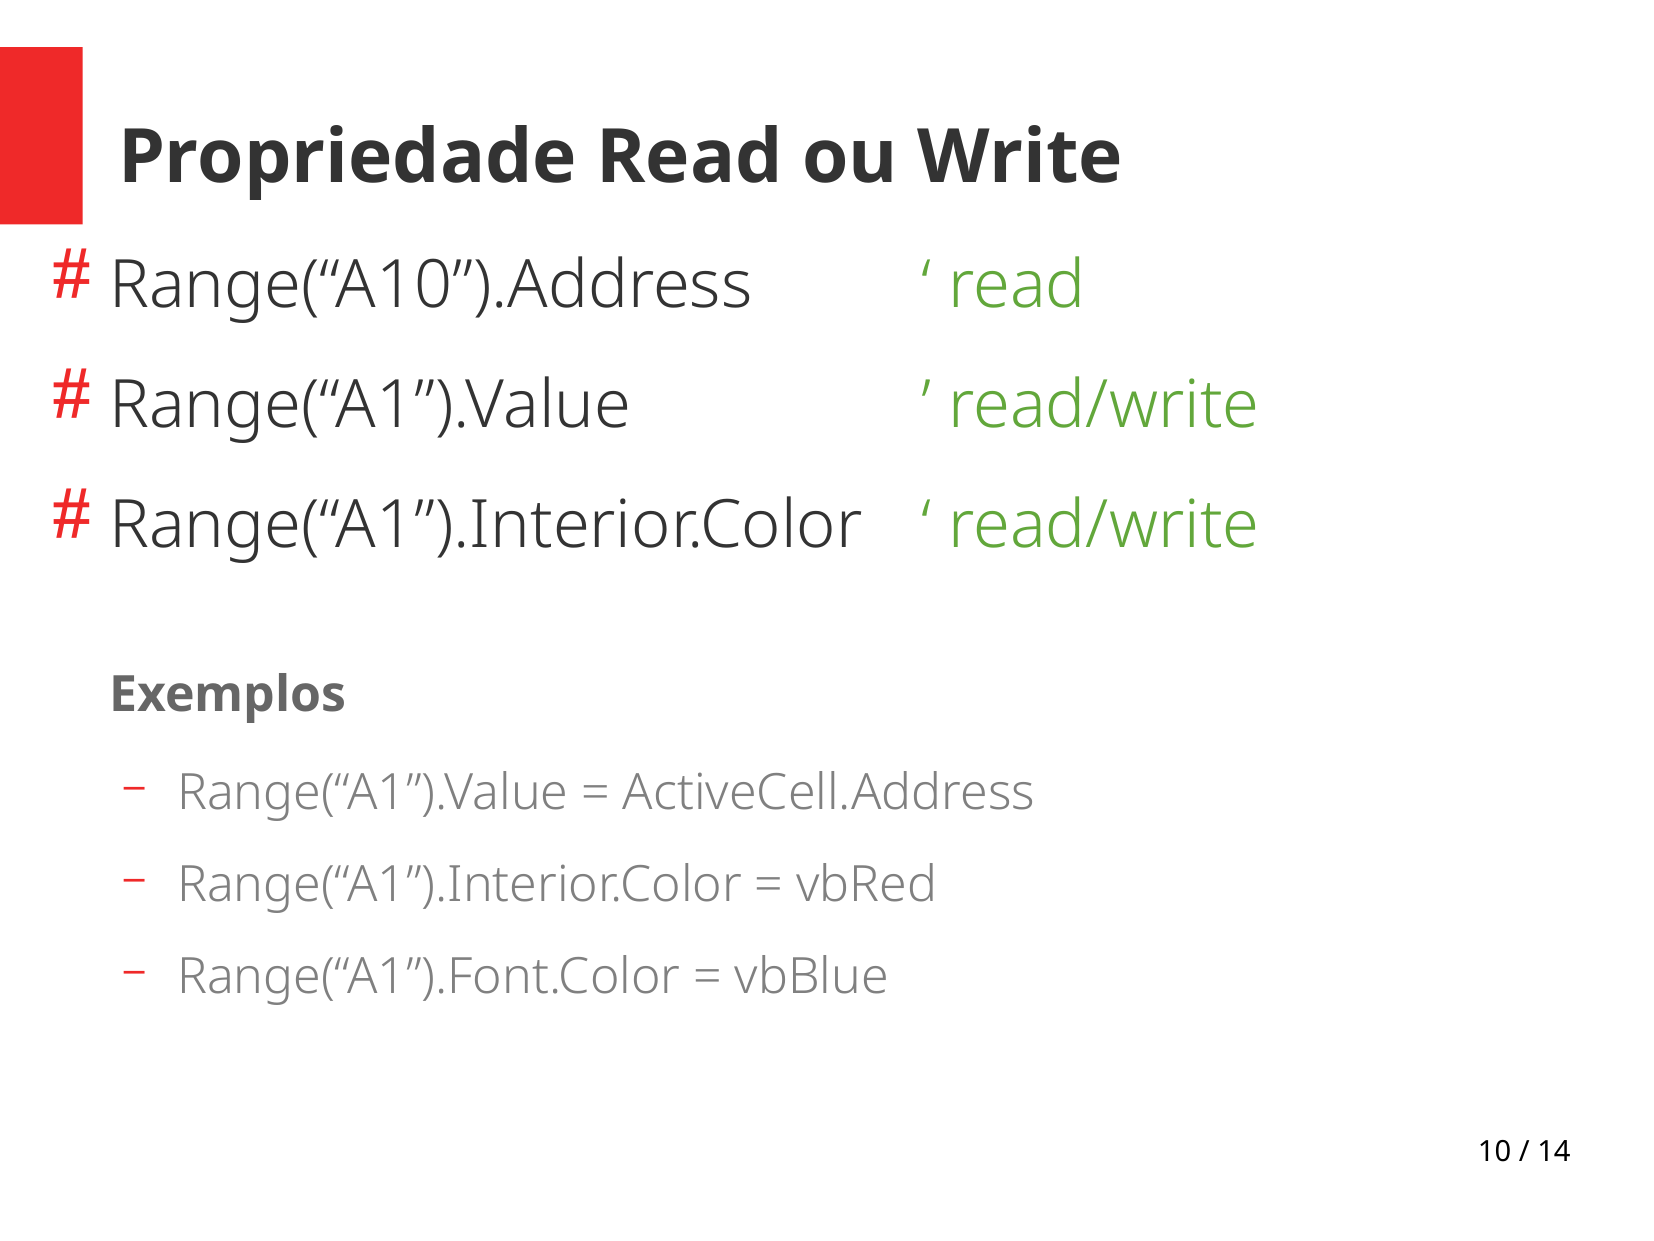

# Propriedade Read ou Write
Range(“A10”).Address 			‘ read
Range(“A1”).Value 				’ read/write
Range(“A1”).Interior.Color 	‘ read/write
Exemplos
Range(“A1”).Value = ActiveCell.Address
Range(“A1”).Interior.Color = vbRed
Range(“A1”).Font.Color = vbBlue
10